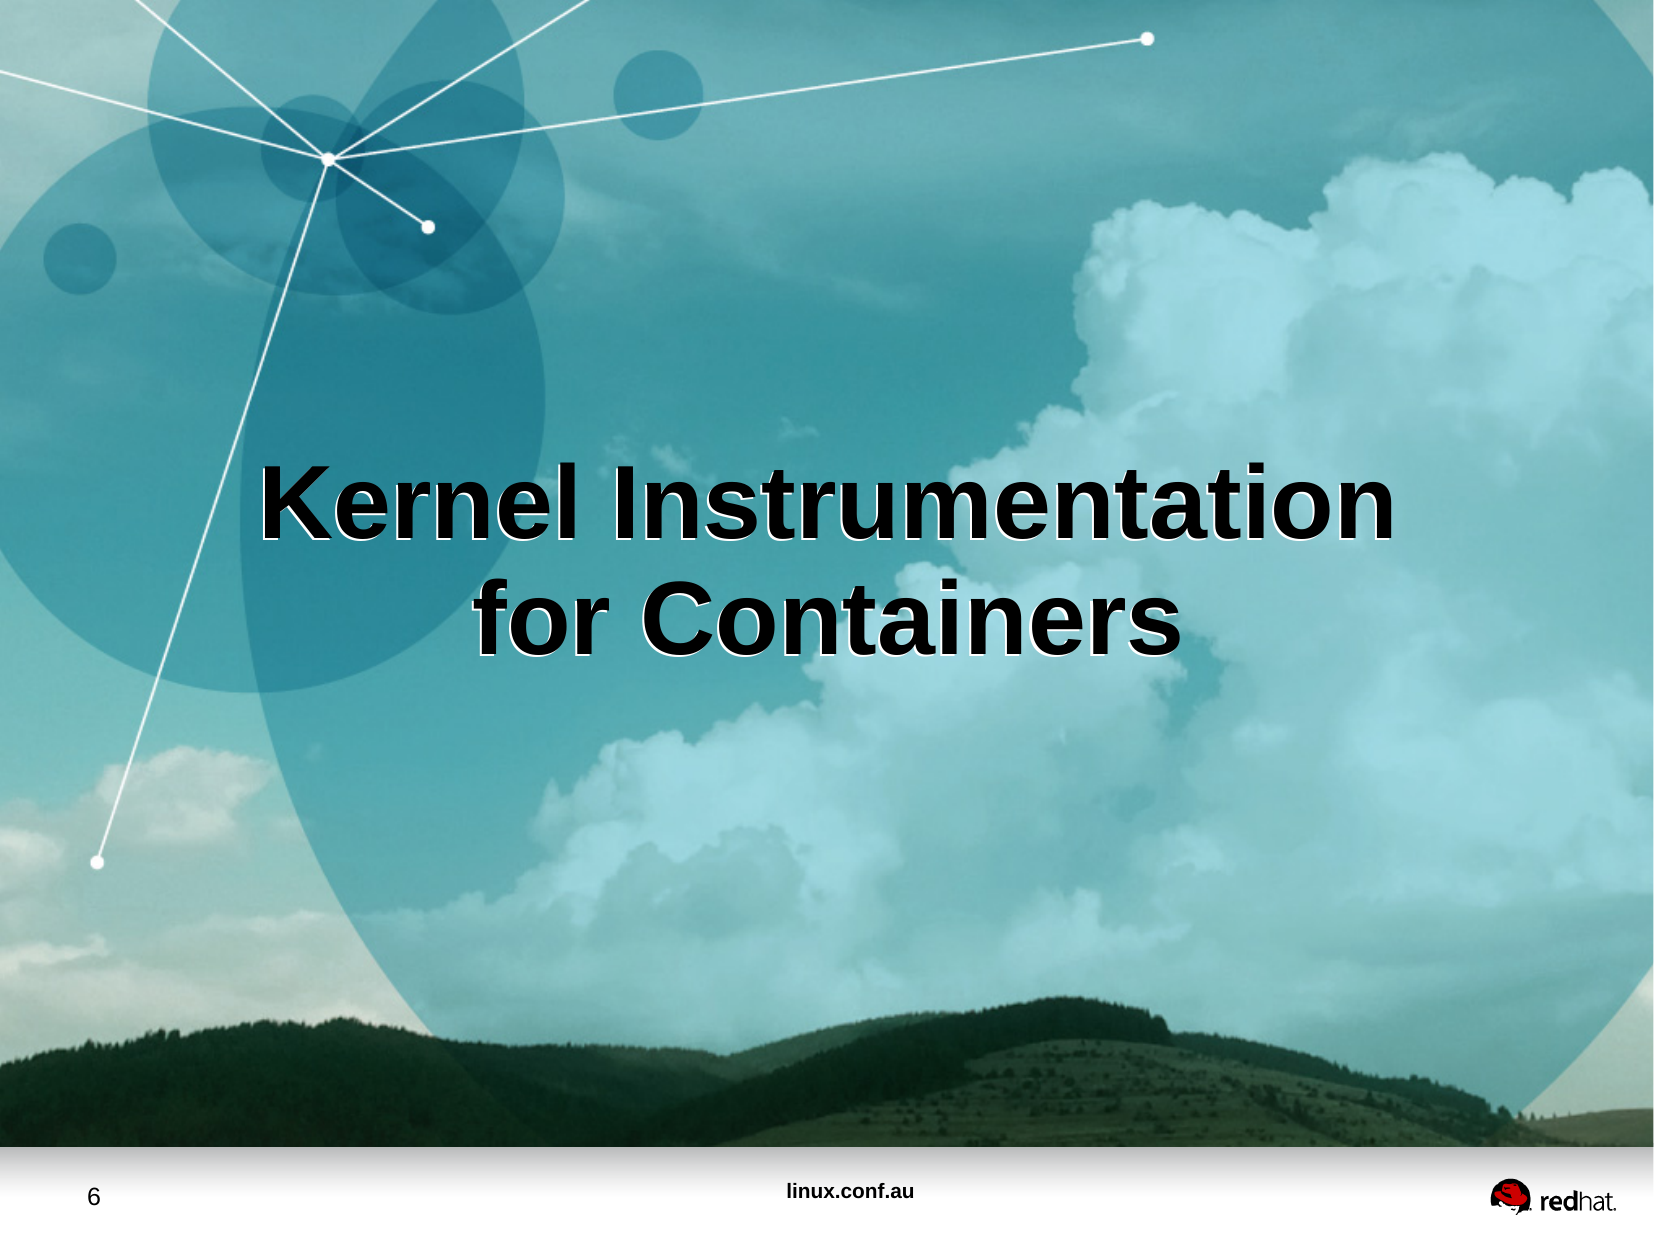

Kernel Instrumentation
for Containers
# Kernel Instrumentation for Containers